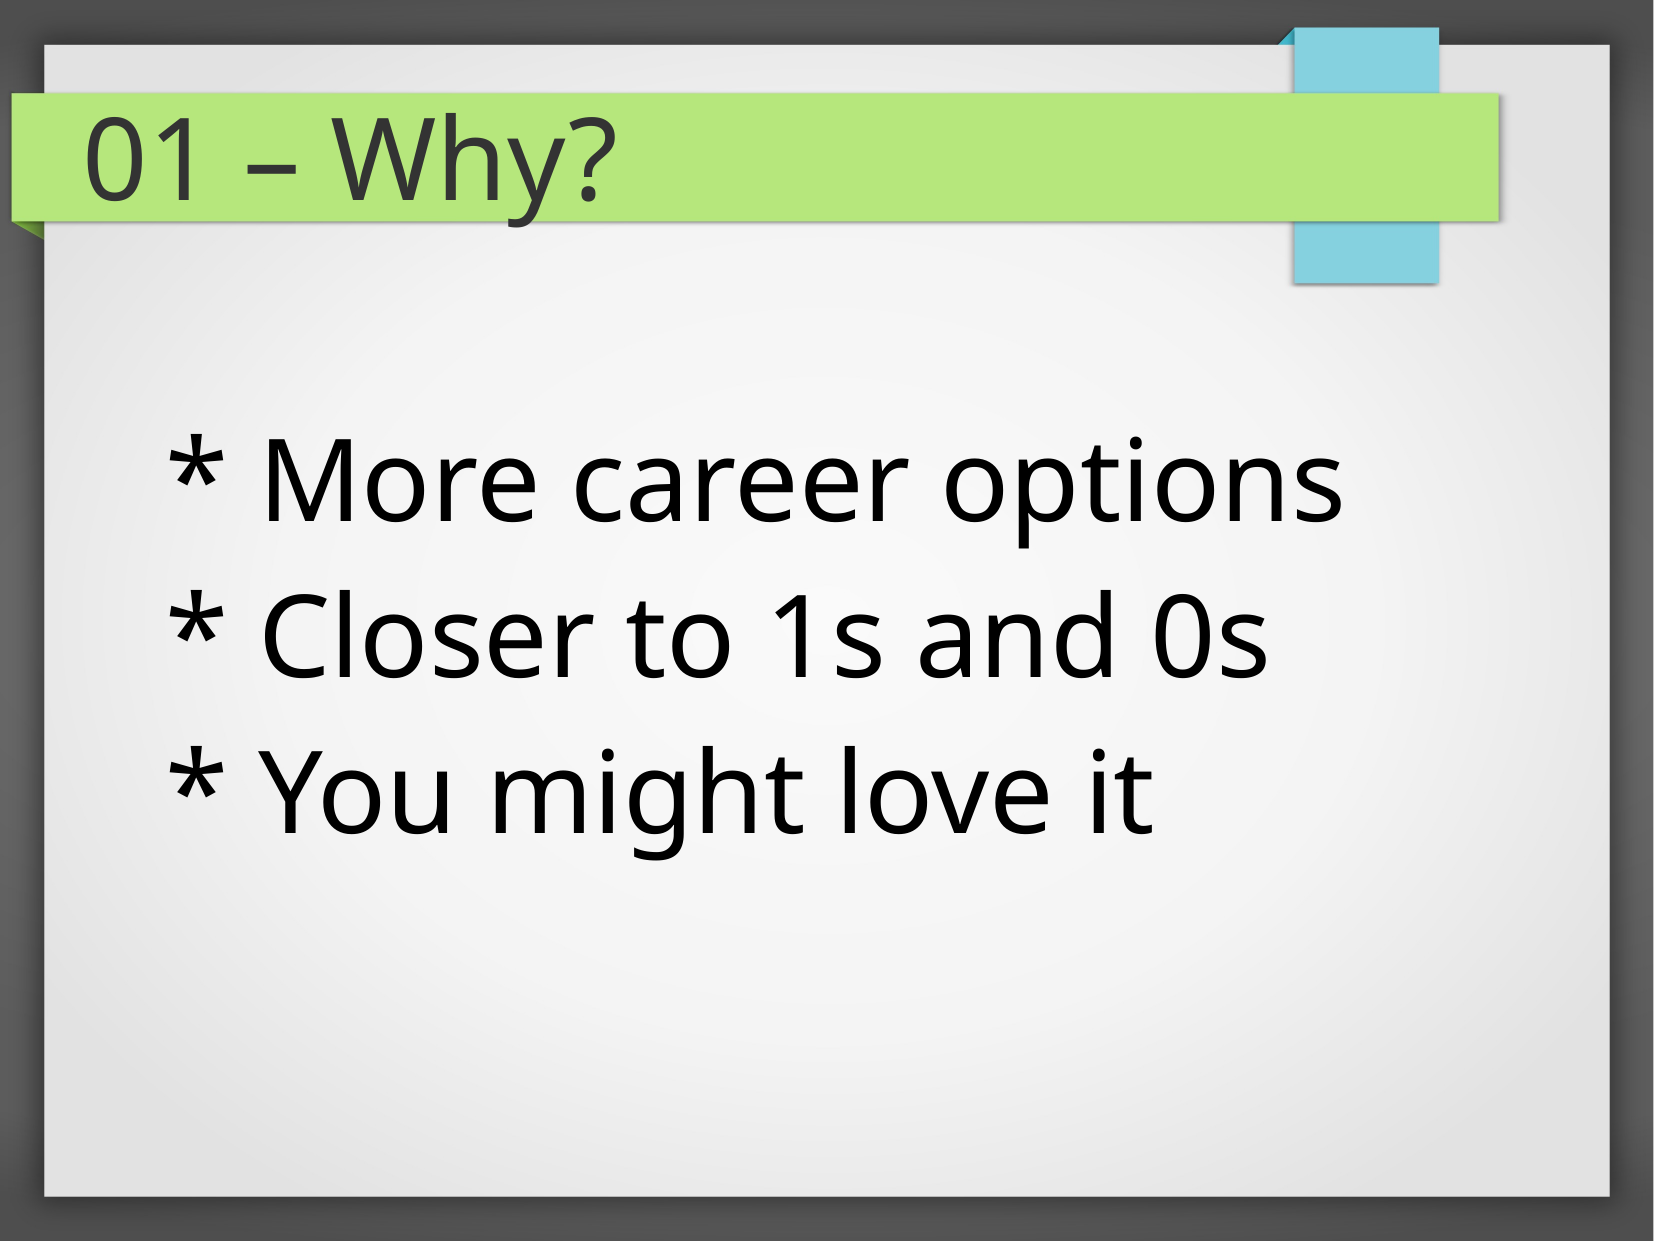

# 01 – Why?
* More career options
* Closer to 1s and 0s
* You might love it